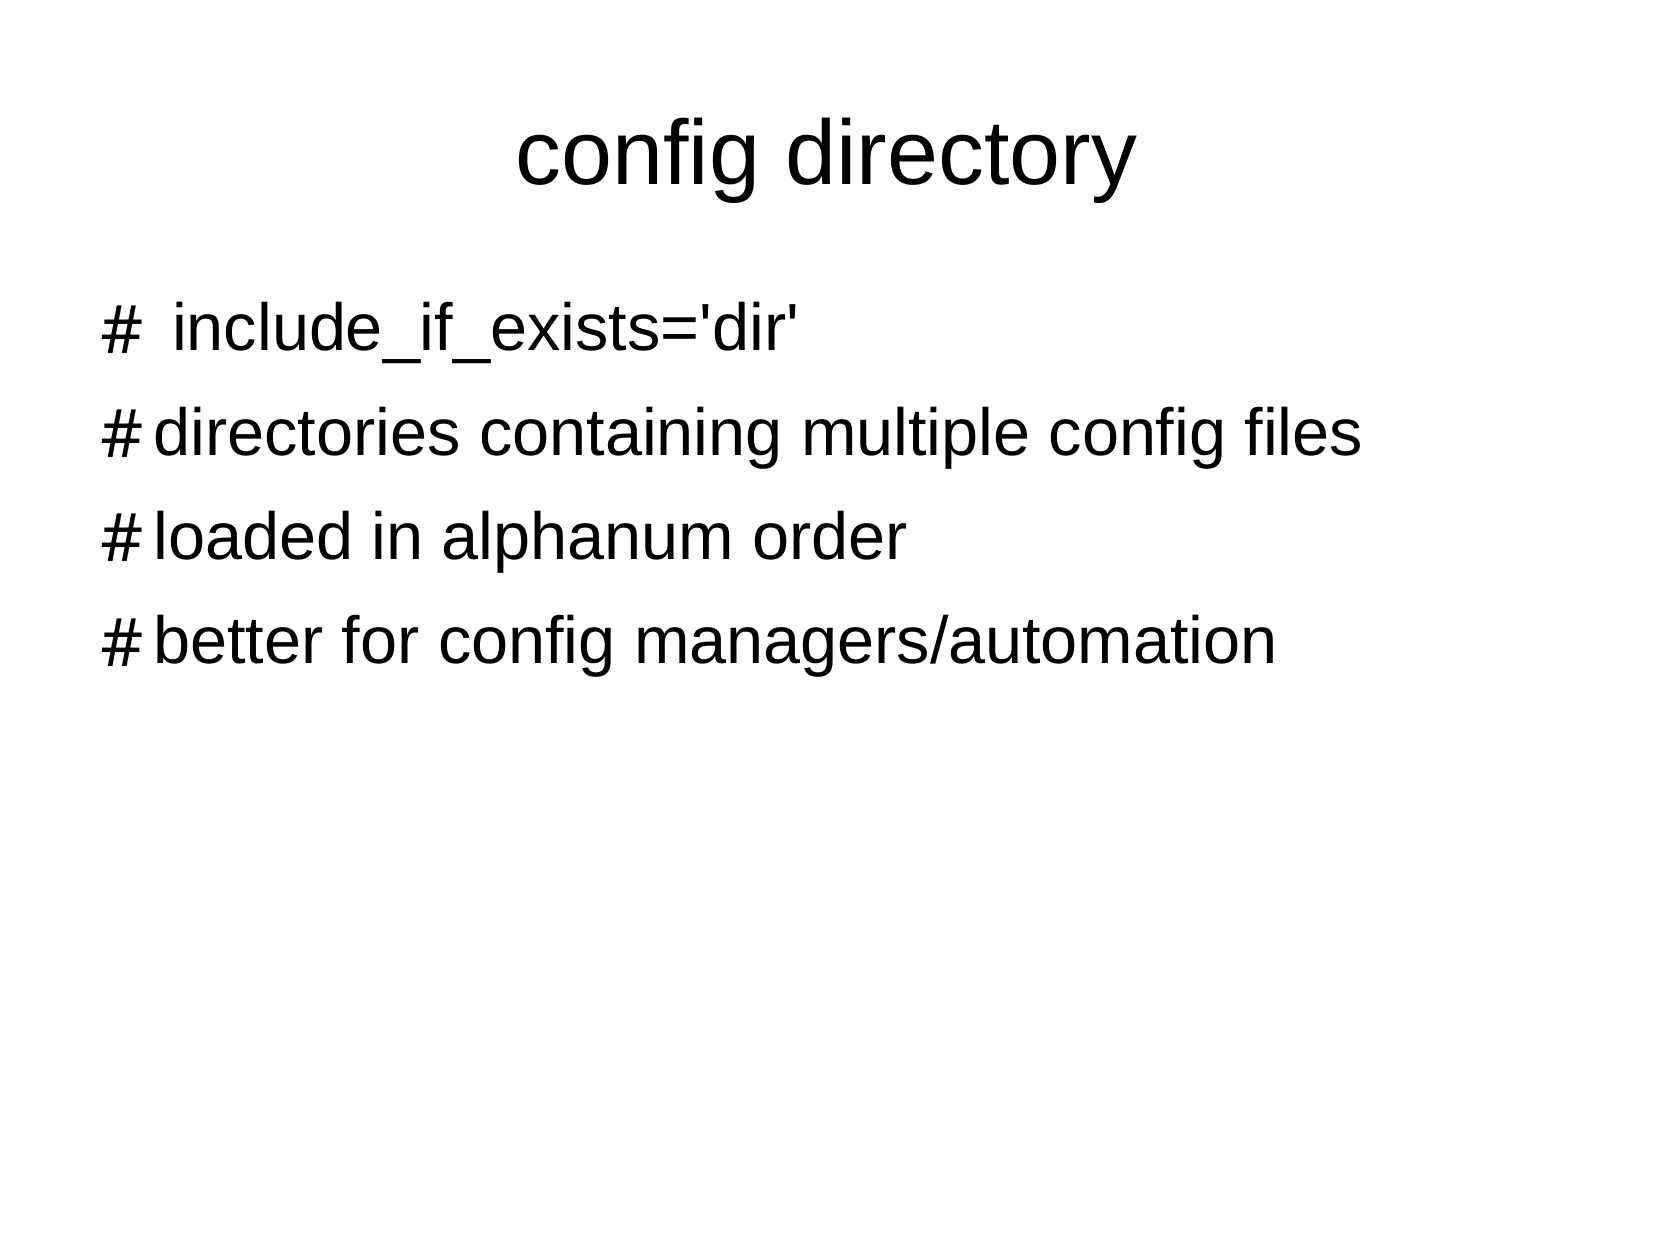

# config directory
 include_if_exists='dir'
directories containing multiple config files
loaded in alphanum order
better for config managers/automation